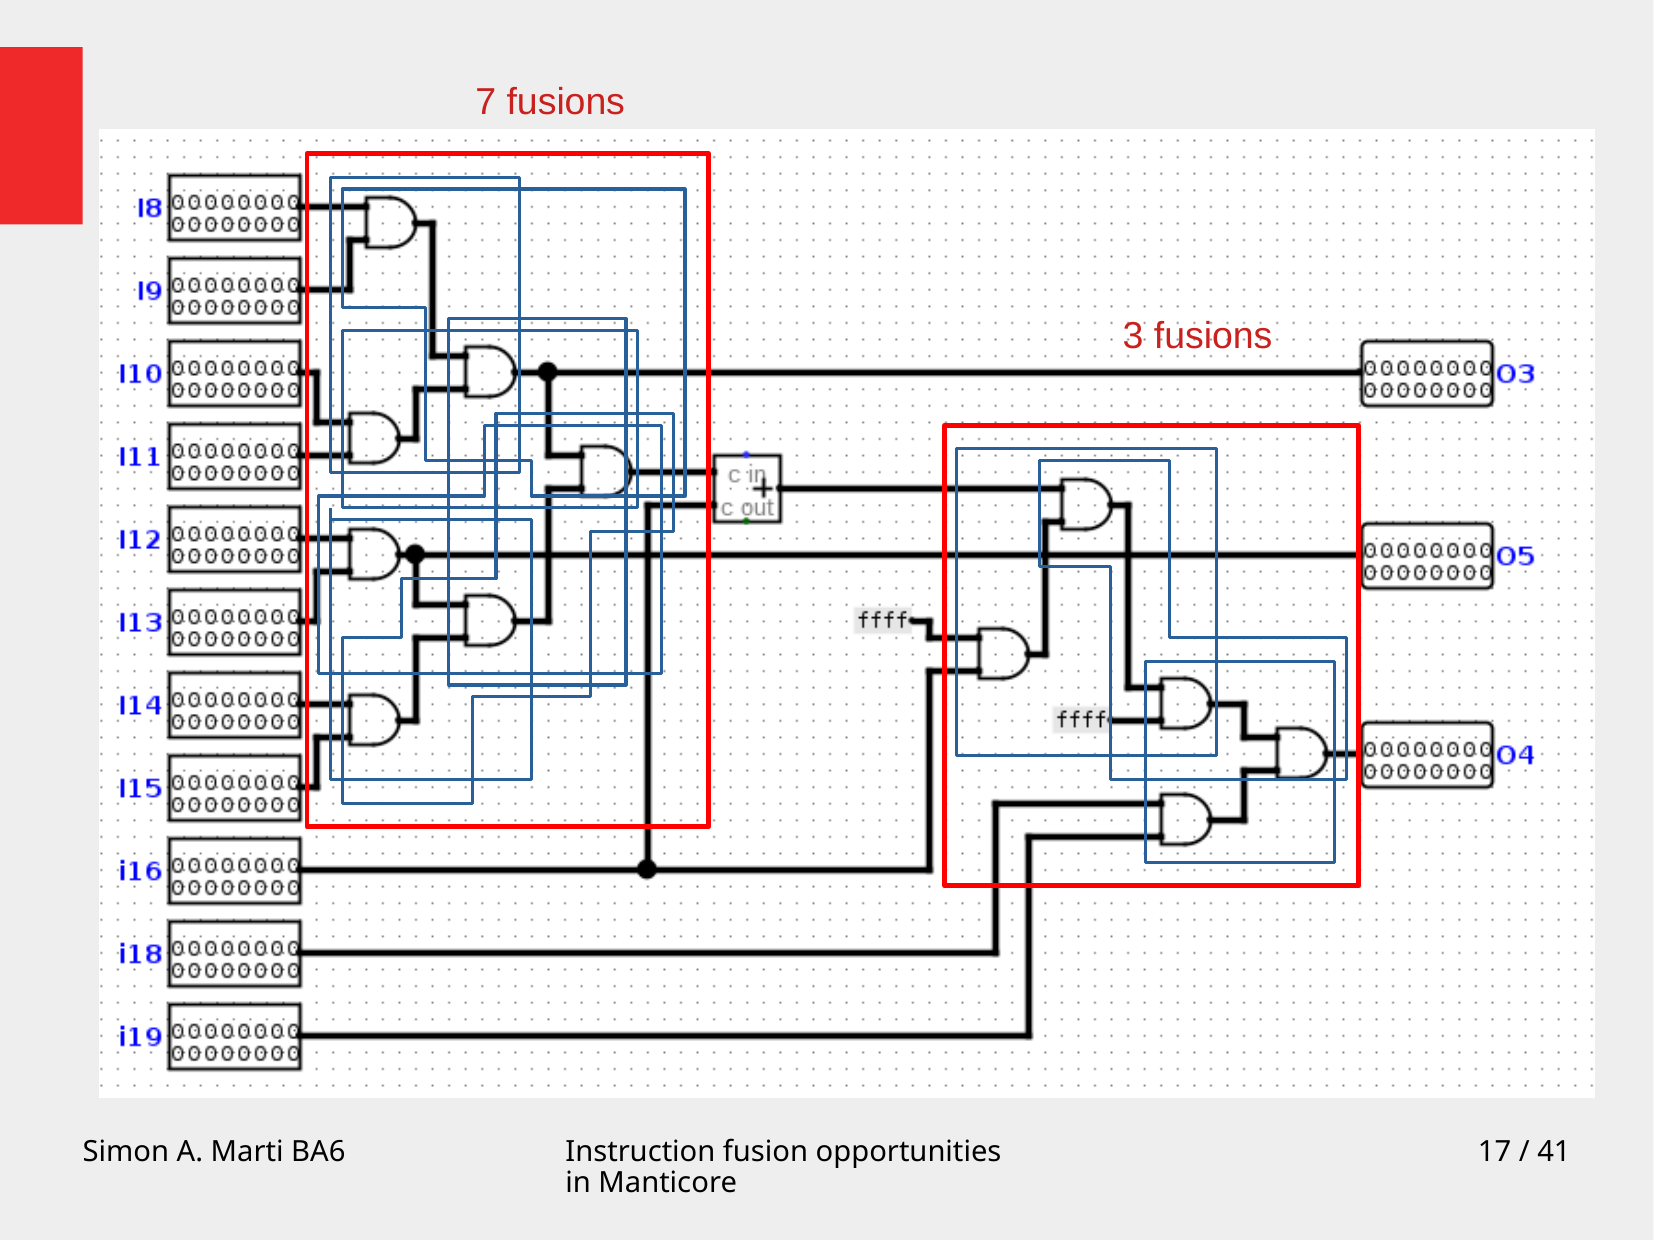

7 fusions
3 fusions
Simon A. Marti BA6
Instruction fusion opportunities in Manticore
17